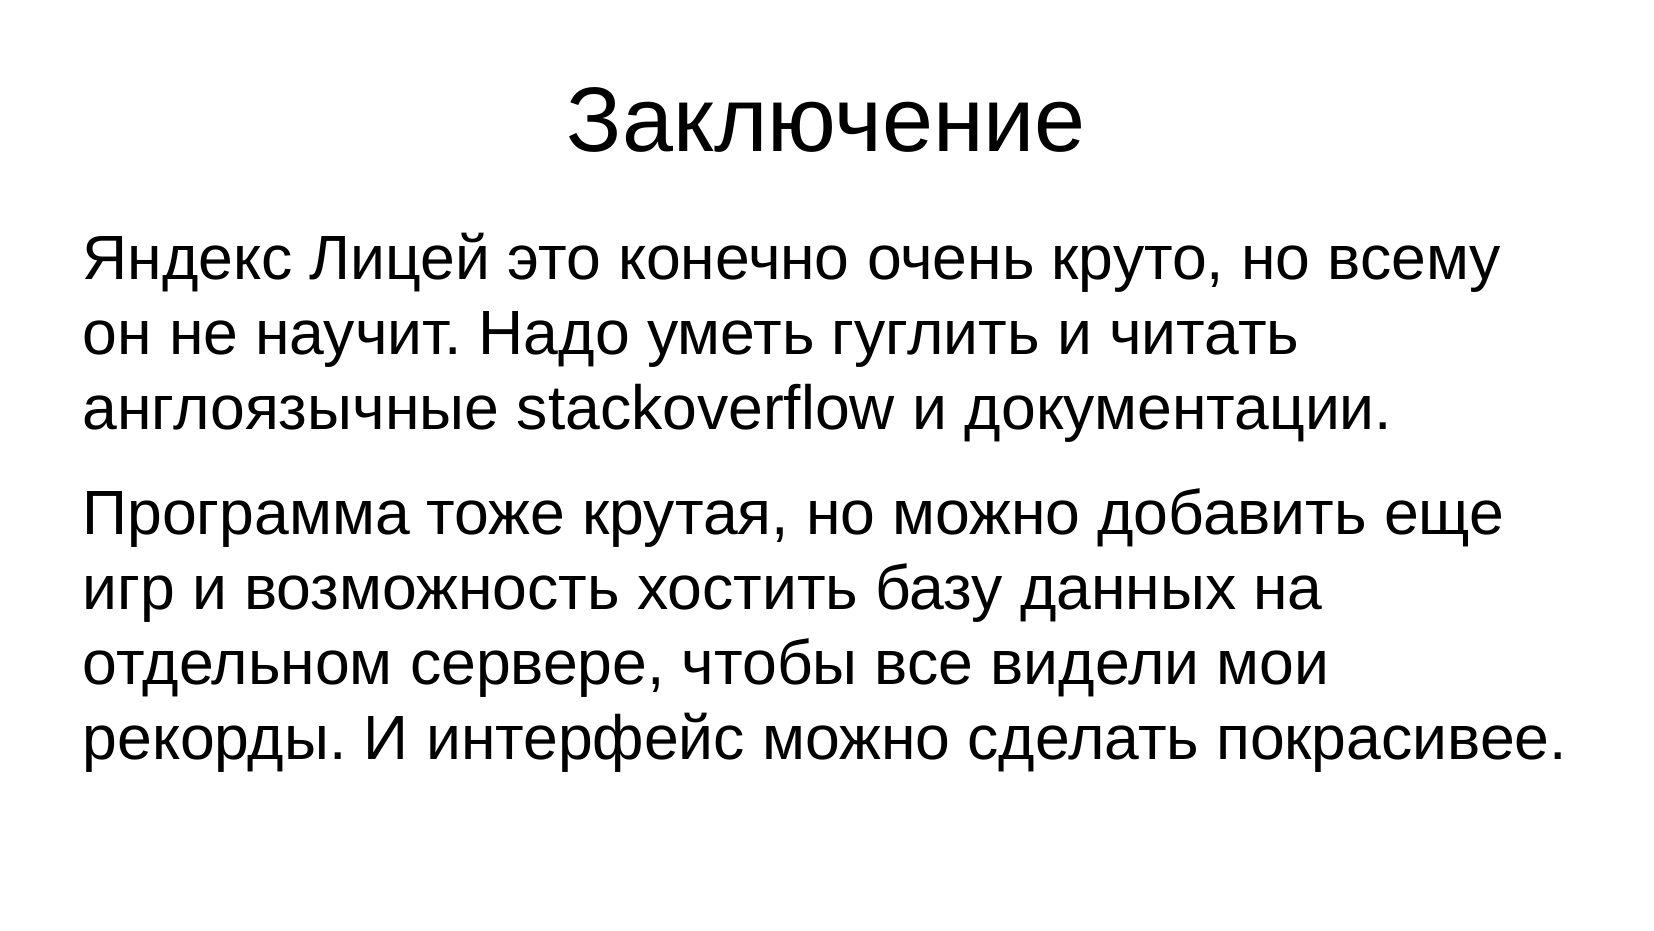

# Заключение
Яндекс Лицей это конечно очень круто, но всему он не научит. Надо уметь гуглить и читать англоязычные stackoverflow и документации.
Программа тоже крутая, но можно добавить еще игр и возможность хостить базу данных на отдельном сервере, чтобы все видели мои рекорды. И интерфейс можно сделать покрасивее.